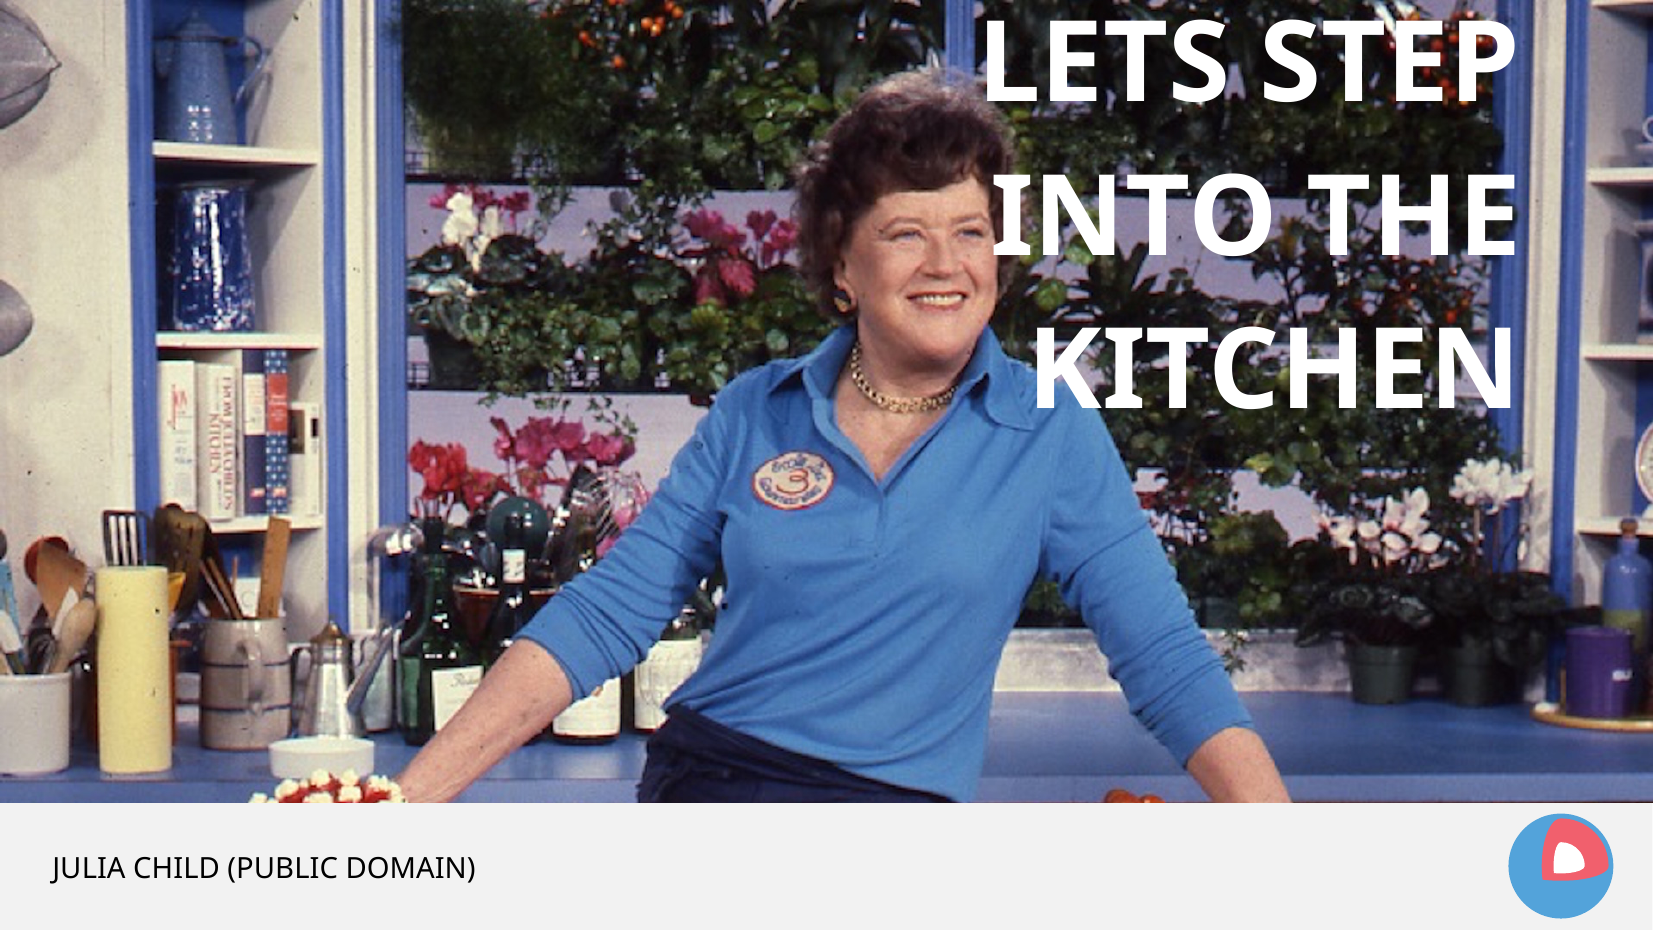

LETS STEP
INTO THE
KITCHEN
JULIA CHILD (PUBLIC DOMAIN)